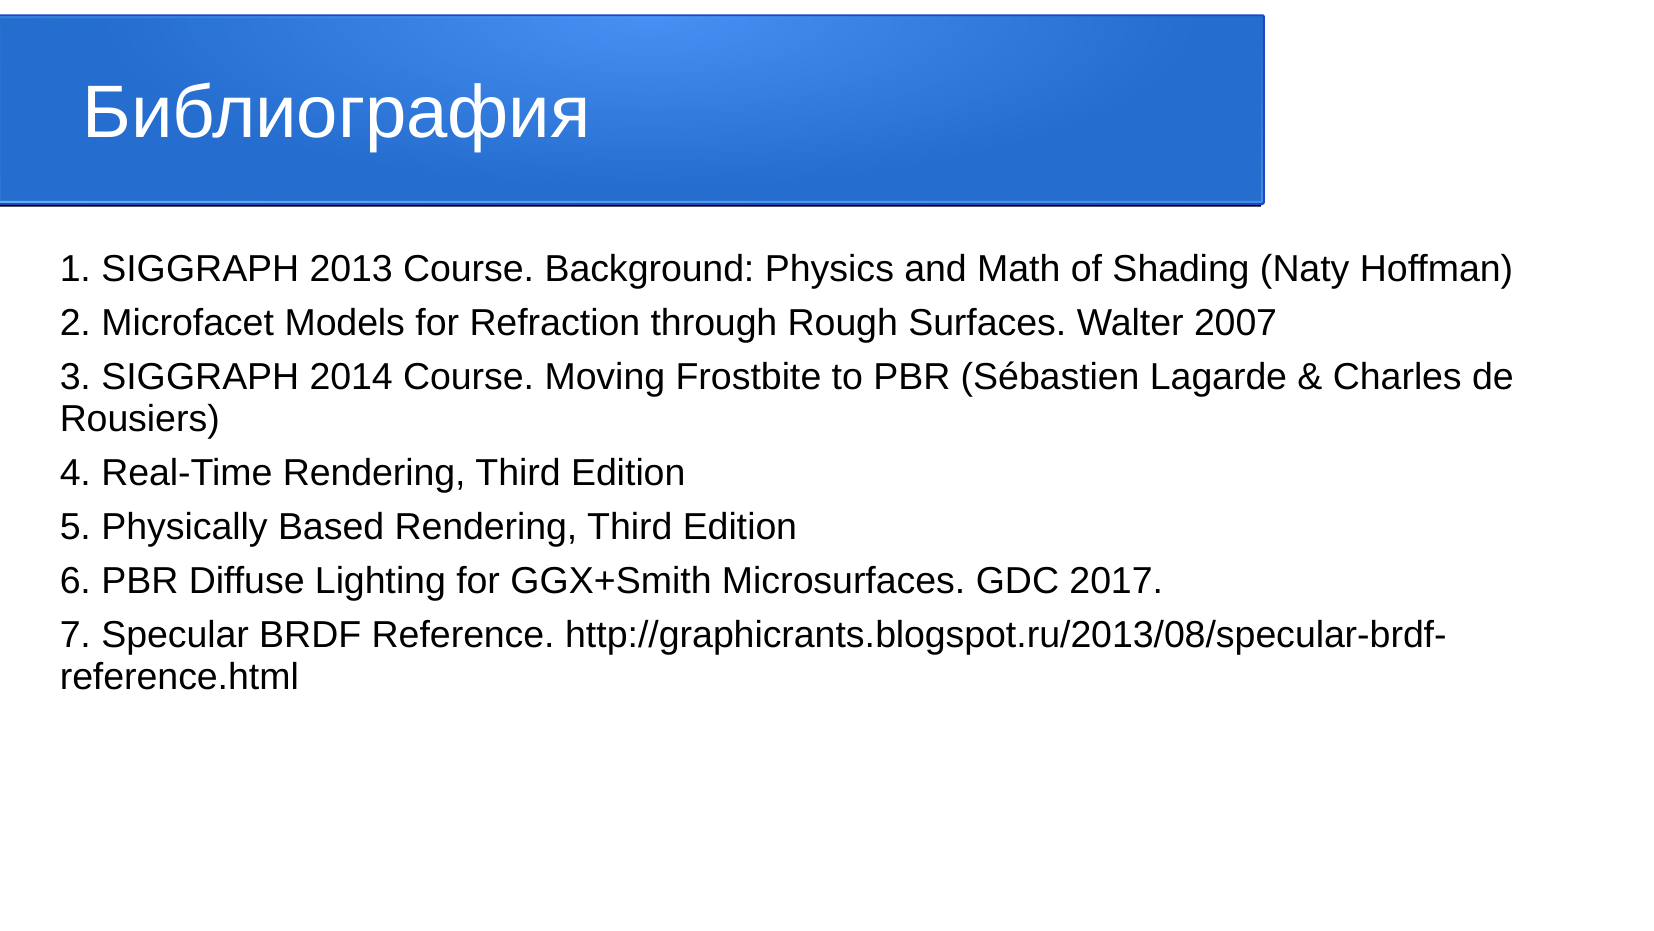

# Библиография
1. SIGGRAPH 2013 Course. Background: Physics and Math of Shading (Naty Hoffman)
2. Microfacet Models for Refraction through Rough Surfaces. Walter 2007
3. SIGGRAPH 2014 Course. Moving Frostbite to PBR (Sébastien Lagarde & Charles de Rousiers)
4. Real-Time Rendering, Third Edition
5. Physically Based Rendering, Third Edition
6. PBR Diffuse Lighting for GGX+Smith Microsurfaces. GDC 2017.
7. Specular BRDF Reference. http://graphicrants.blogspot.ru/2013/08/specular-brdf-reference.html